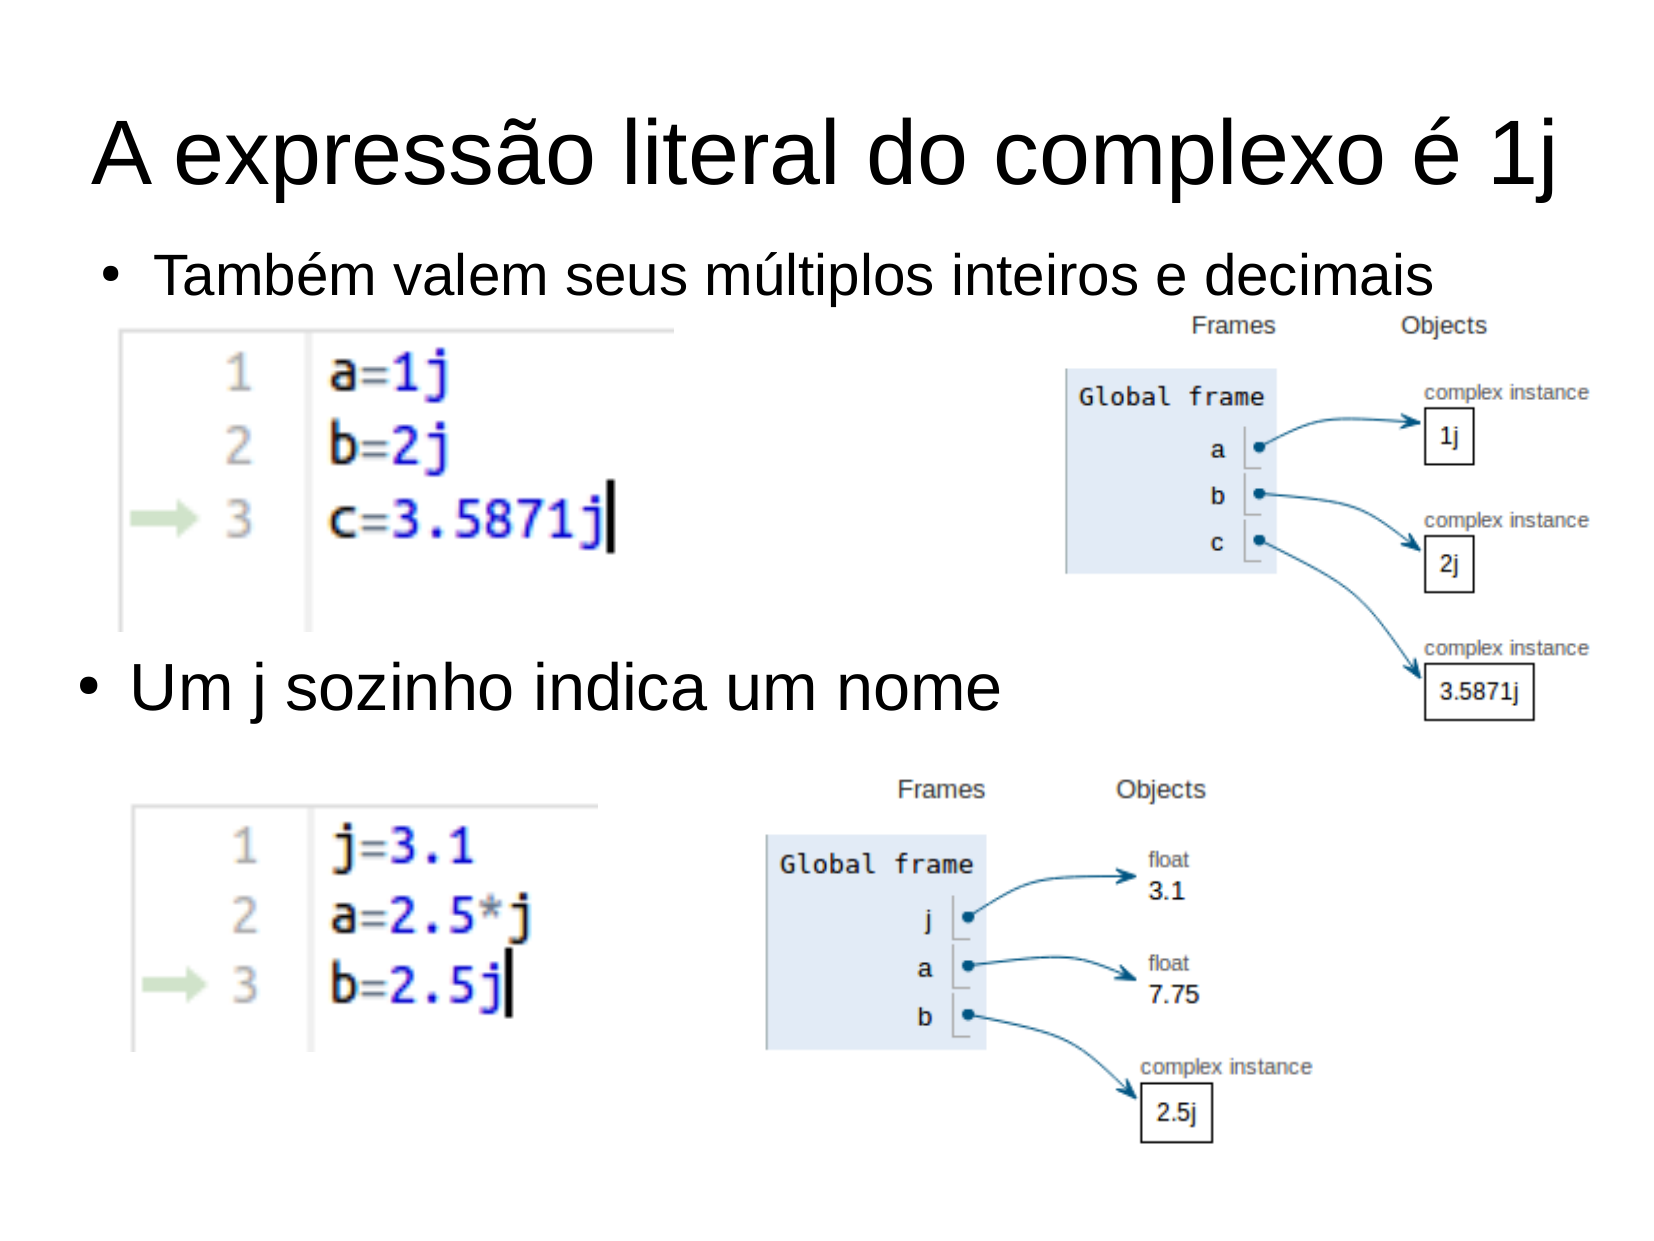

# A expressão literal do complexo é 1j
Também valem seus múltiplos inteiros e decimais
Um j sozinho indica um nome